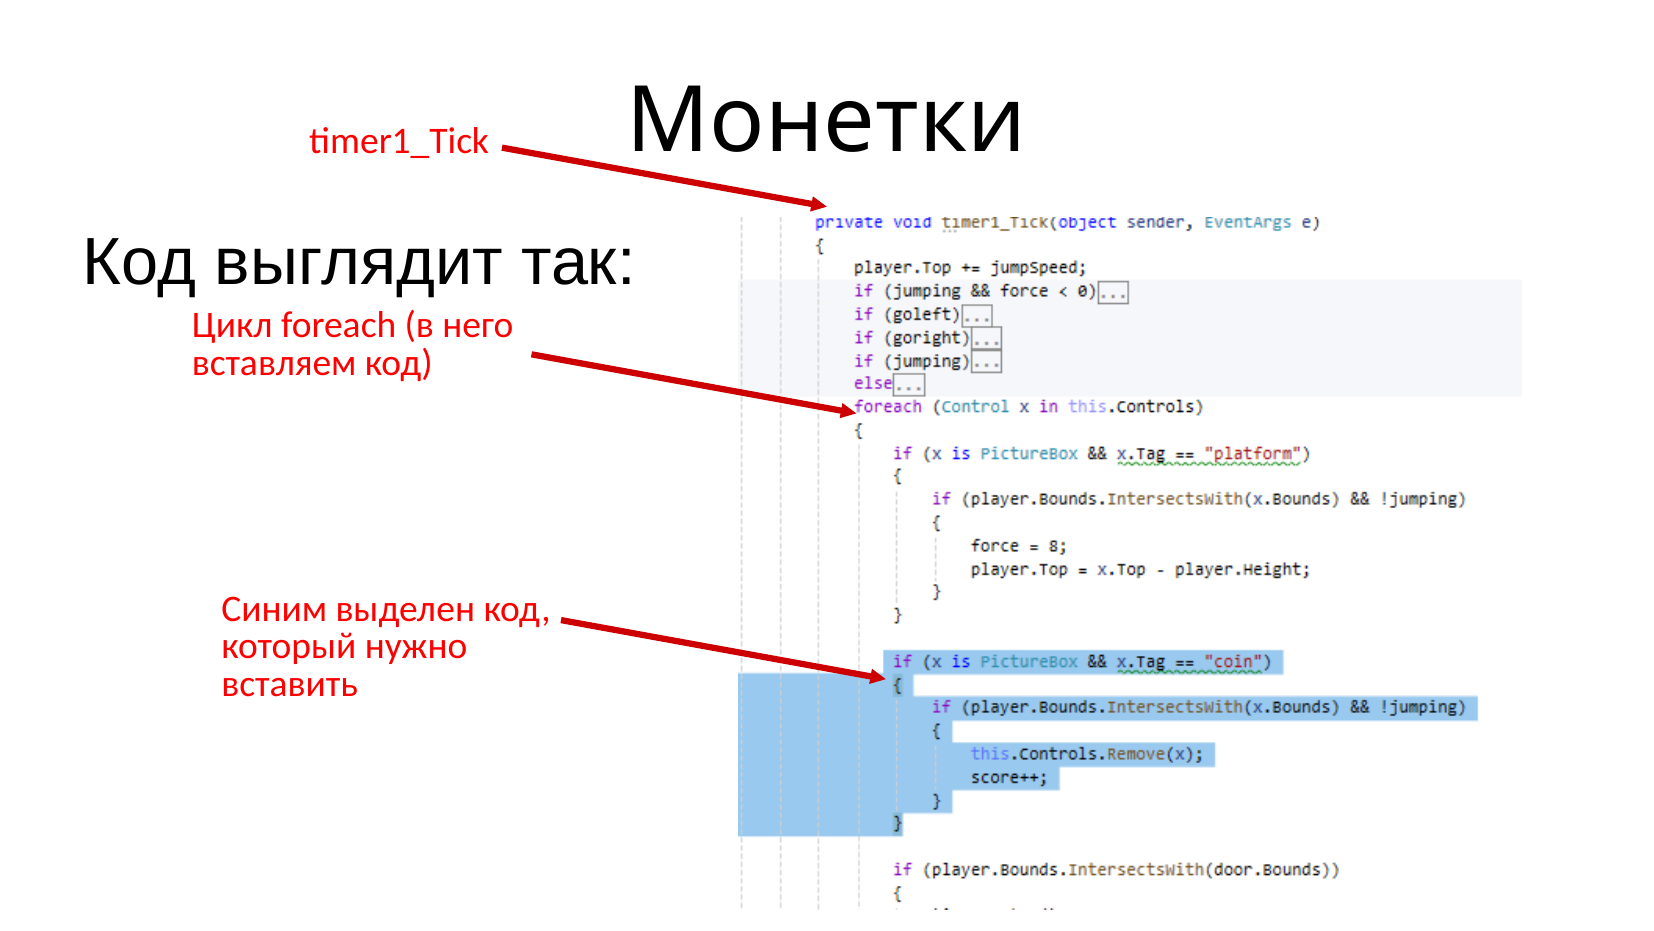

# Монетки
timer1_Tick
Код выглядит так:
Цикл foreach (в него вставляем код)
Синим выделен код, который нужно вставить